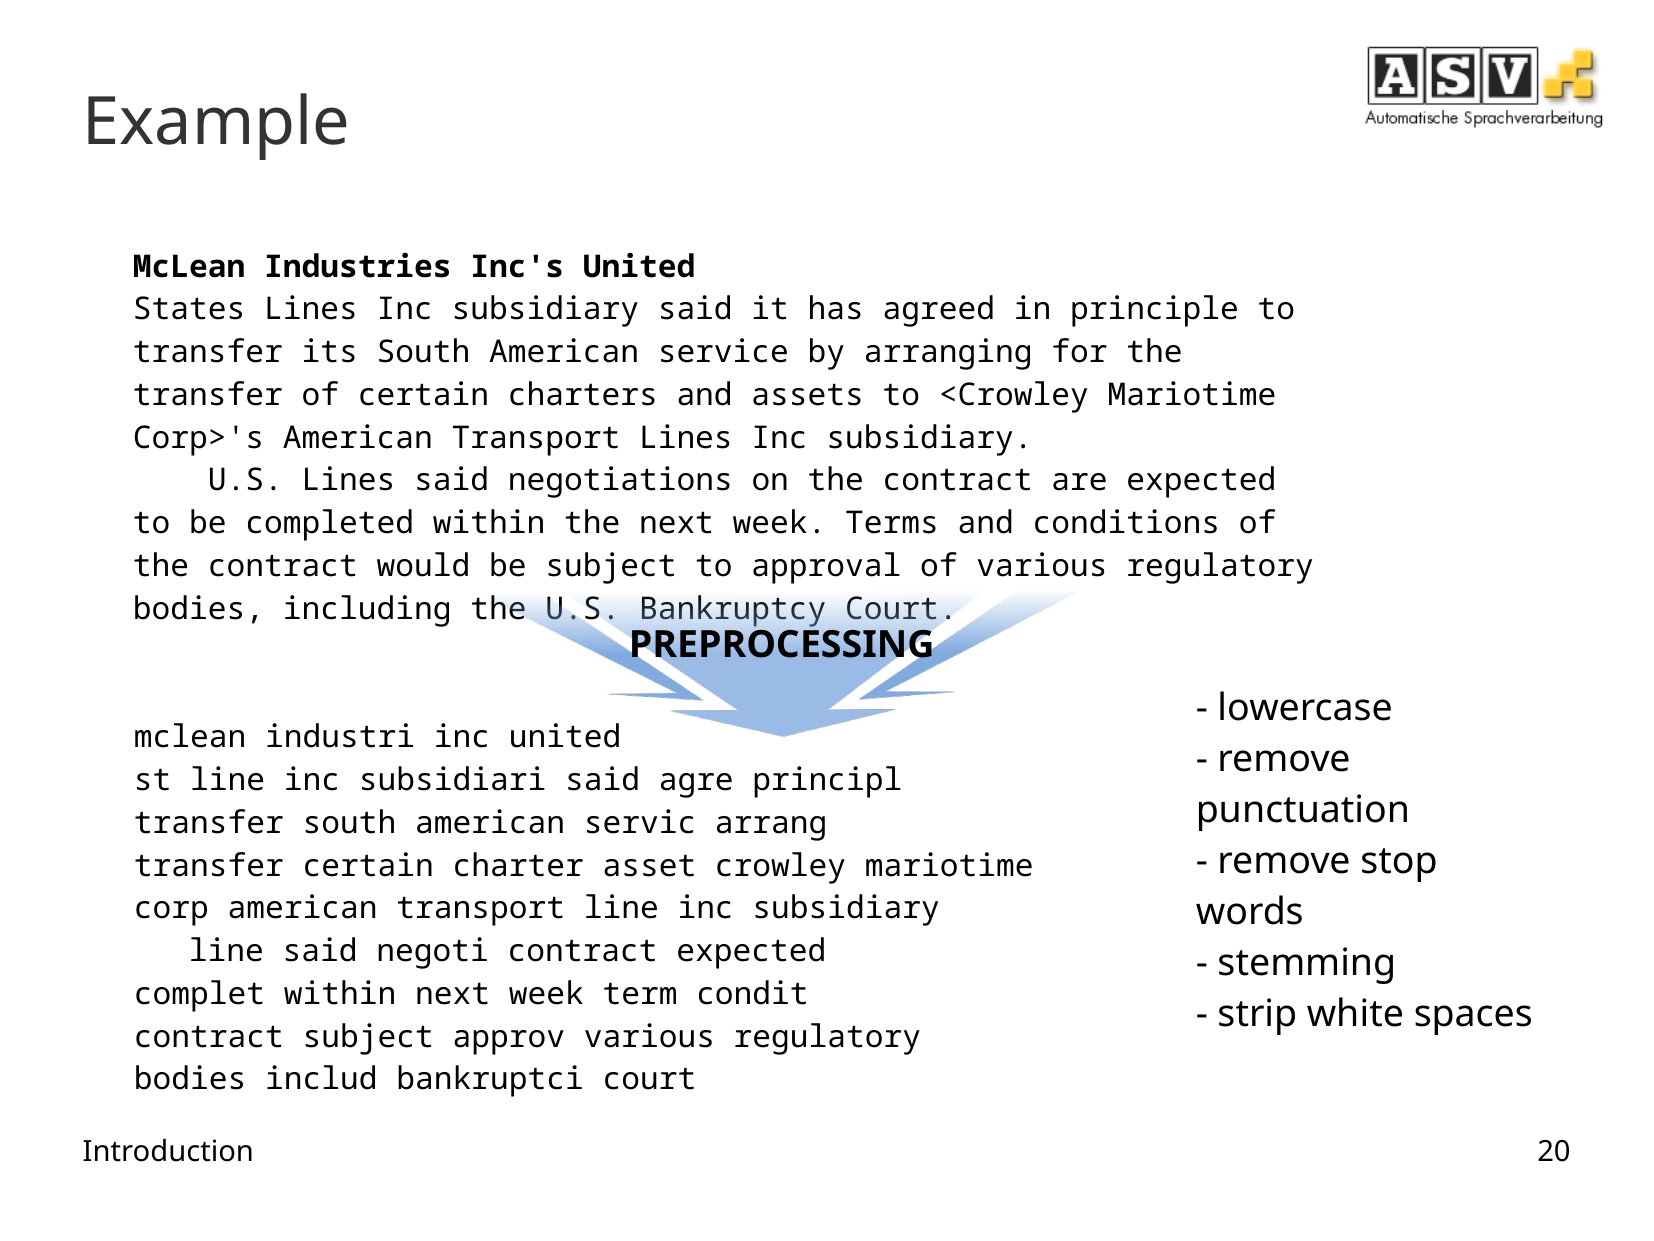

# Example
McLean Industries Inc's United
States Lines Inc subsidiary said it has agreed in principle to
transfer its South American service by arranging for the
transfer of certain charters and assets to <Crowley Mariotime
Corp>'s American Transport Lines Inc subsidiary.
 U.S. Lines said negotiations on the contract are expected
to be completed within the next week. Terms and conditions of
the contract would be subject to approval of various regulatory
bodies, including the U.S. Bankruptcy Court.
PREPROCESSING
- lowercase
- remove punctuation
- remove stop words
- stemming
- strip white spaces
 mclean industri inc united
 st line inc subsidiari said agre principl
 transfer south american servic arrang
 transfer certain charter asset crowley mariotime
 corp american transport line inc subsidiary
 	line said negoti contract expected
 complet within next week term condit
 contract subject approv various regulatory
 bodies includ bankruptci court
Introduction
20